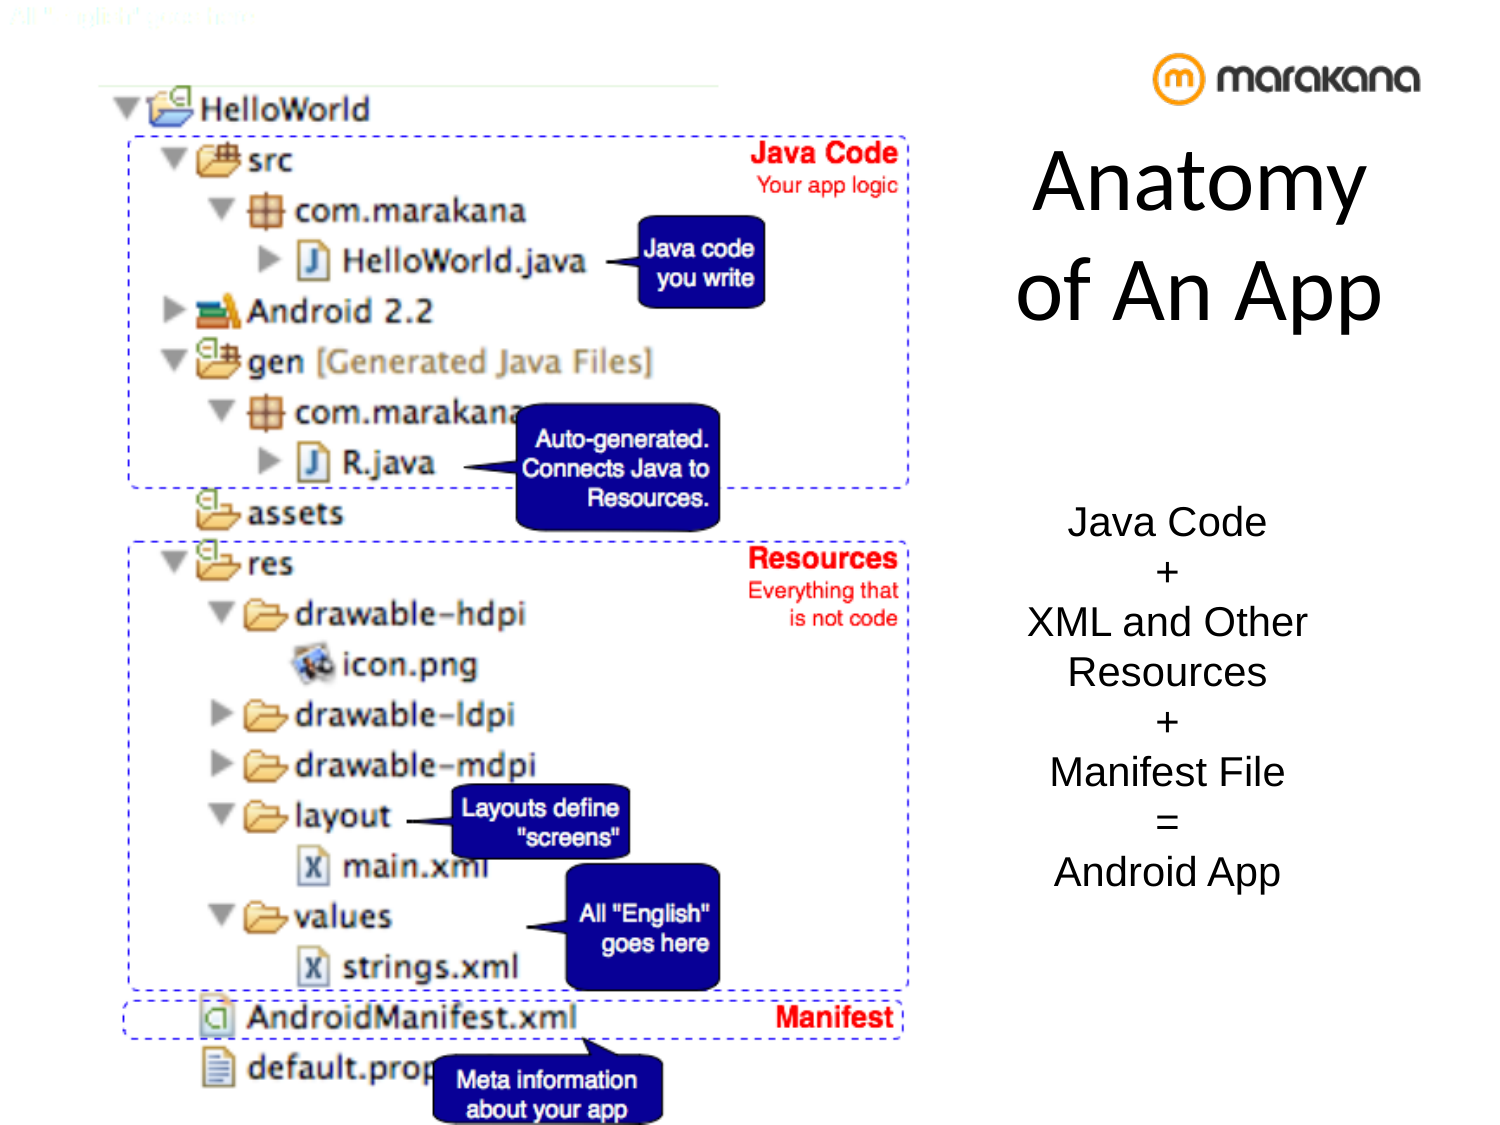

# Anatomy of An App
Java Code
+
XML and Other Resources
+
Manifest File
=
Android App